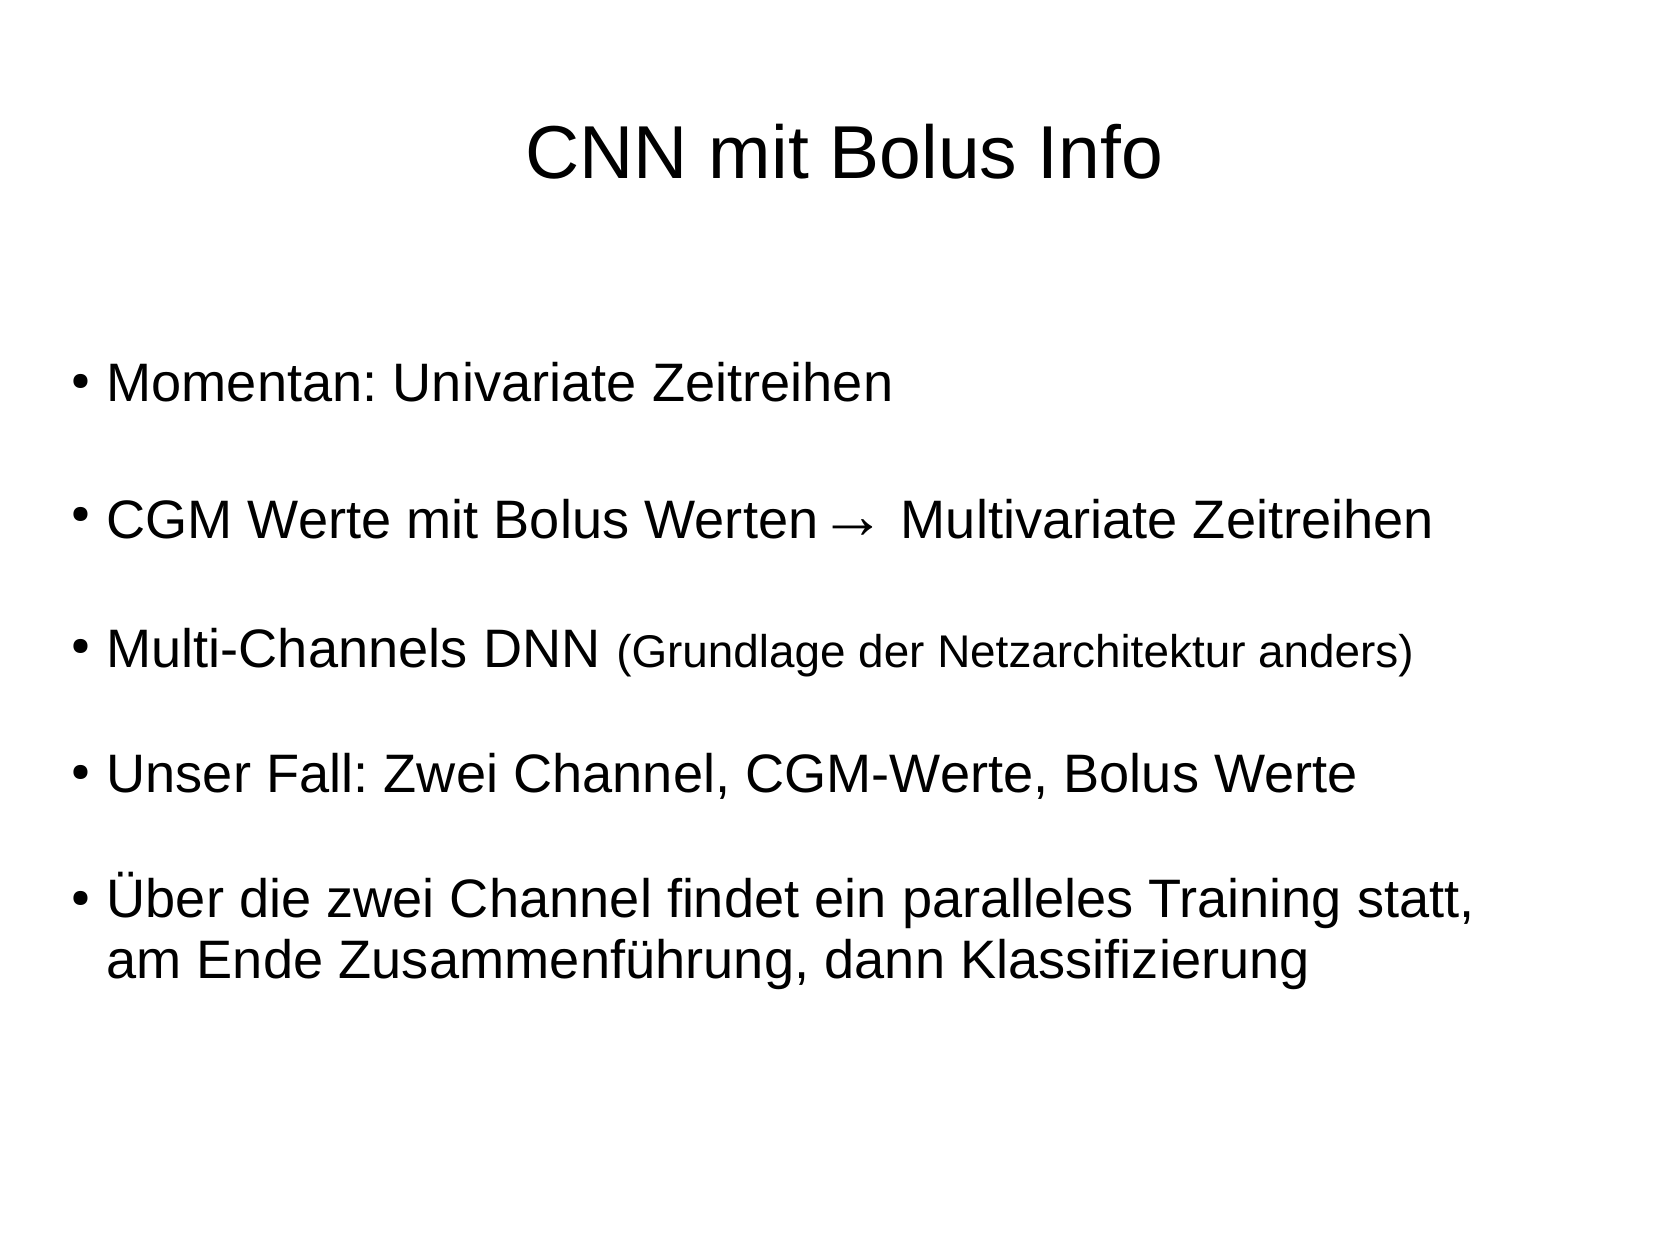

# CNN mit Bolus Info
Momentan: Univariate Zeitreihen
CGM Werte mit Bolus Werten→ Multivariate Zeitreihen
Multi-Channels DNN (Grundlage der Netzarchitektur anders)
Unser Fall: Zwei Channel, CGM-Werte, Bolus Werte
Über die zwei Channel findet ein paralleles Training statt, am Ende Zusammenführung, dann Klassifizierung